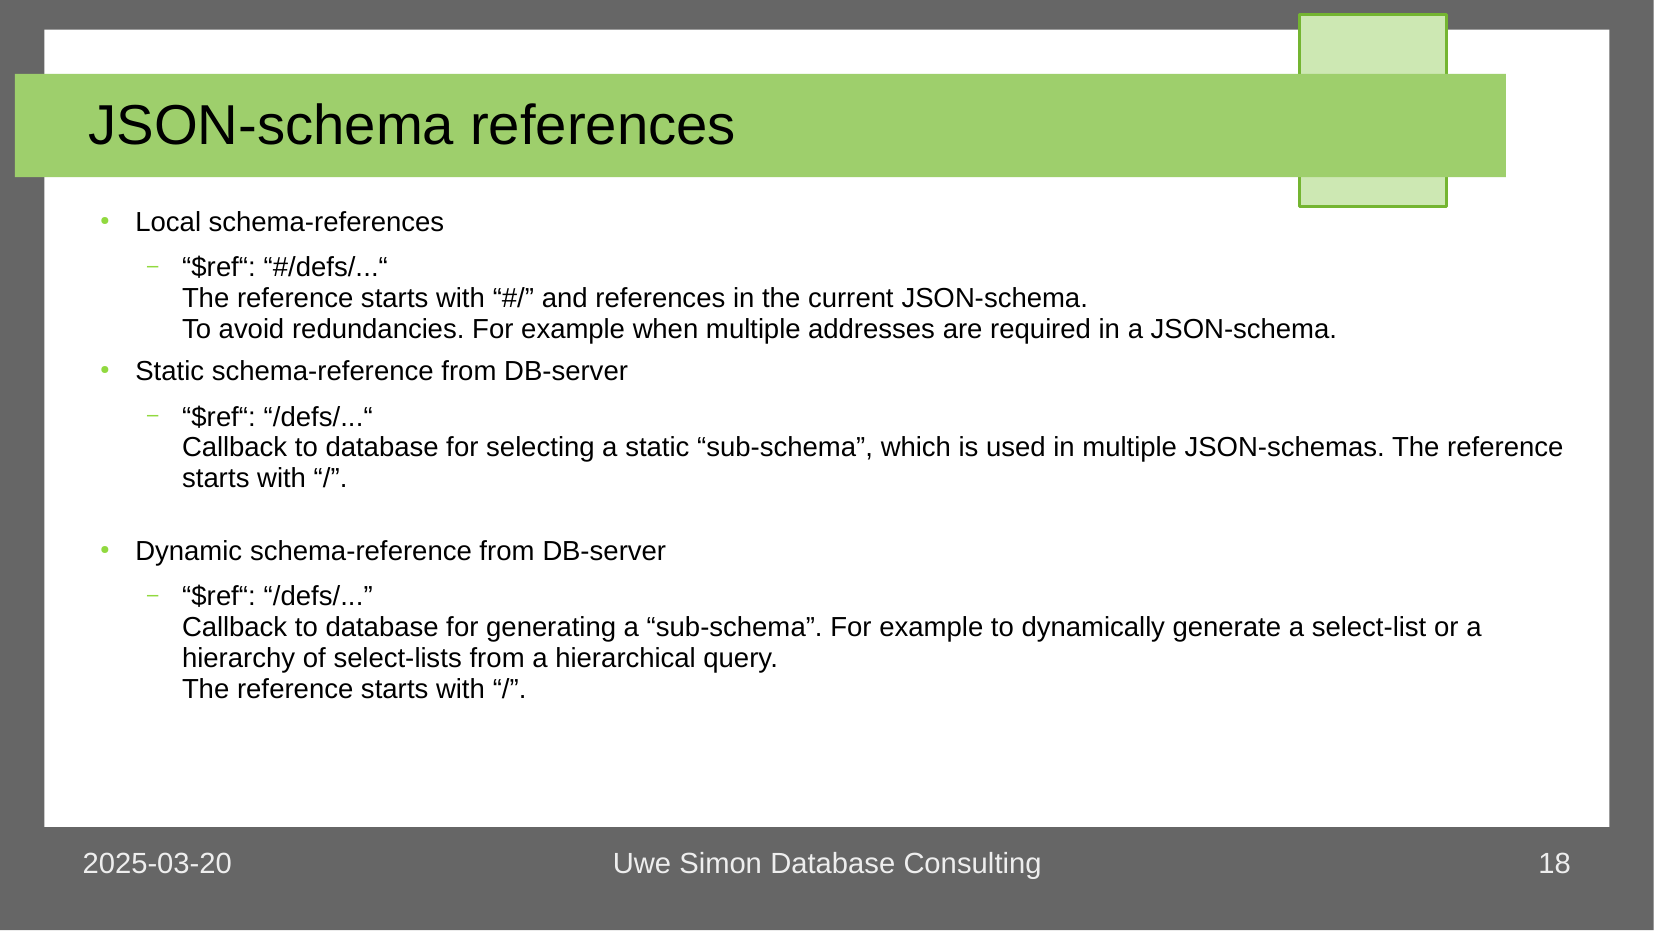

# JSON-schema references
Local schema-references
“$ref“: “#/defs/...“
The reference starts with “#/” and references in the current JSON-schema.
To avoid redundancies. For example when multiple addresses are required in a JSON-schema.
Static schema-reference from DB-server
“$ref“: “/defs/...“
Callback to database for selecting a static “sub-schema”, which is used in multiple JSON-schemas. The reference starts with “/”.
Dynamic schema-reference from DB-server
“$ref“: “/defs/...”
Callback to database for generating a “sub-schema”. For example to dynamically generate a select-list or a hierarchy of select-lists from a hierarchical query.
The reference starts with “/”.
2024-04-24
Uwe Simon Database Consulting
18